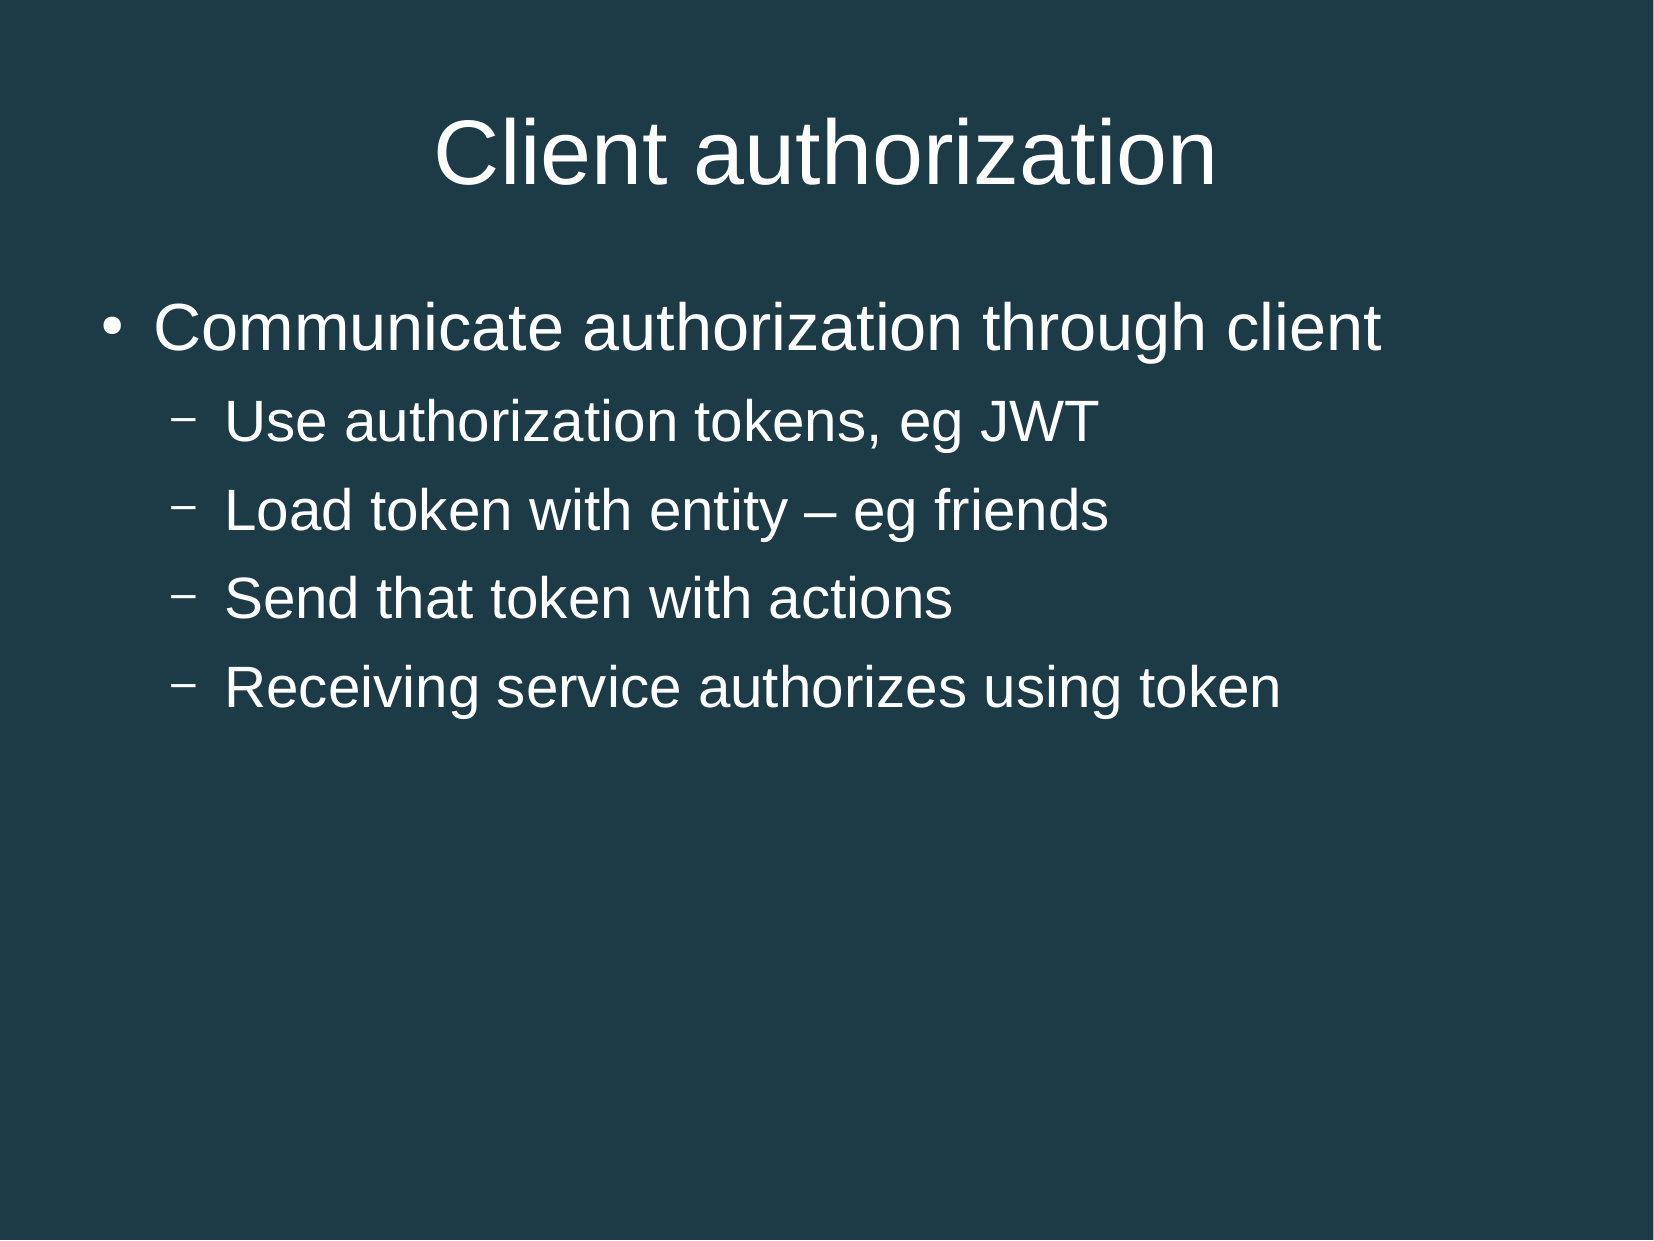

# Client authorization
Communicate authorization through client
Use authorization tokens, eg JWT
Load token with entity – eg friends
Send that token with actions
Receiving service authorizes using token